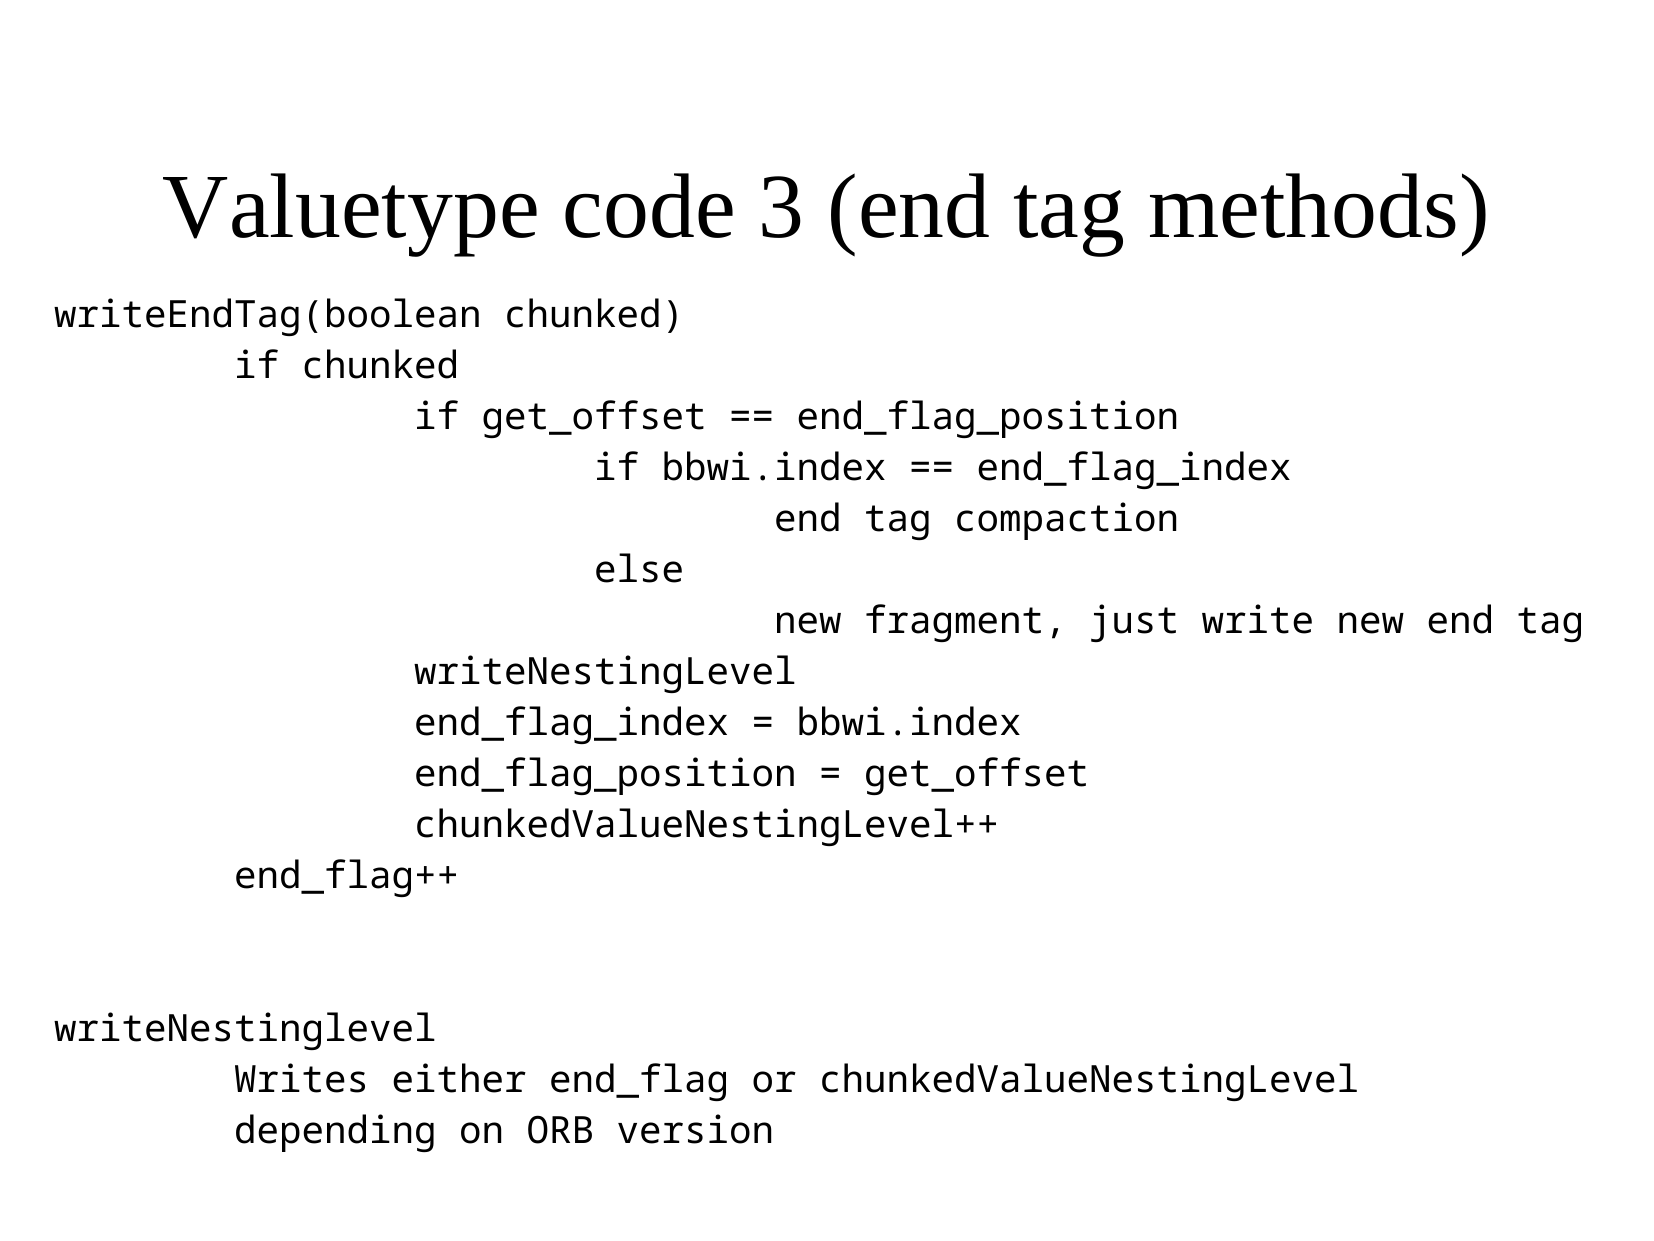

# Valuetype code 3 (end tag methods)
writeEndTag(boolean chunked)
 if chunked
 if get_offset == end_flag_position
 if bbwi.index == end_flag_index
 end tag compaction
 else
 new fragment, just write new end tag
 writeNestingLevel
 end_flag_index = bbwi.index
 end_flag_position = get_offset
 chunkedValueNestingLevel++
 end_flag++
writeNestinglevel
 Writes either end_flag or chunkedValueNestingLevel
 depending on ORB version